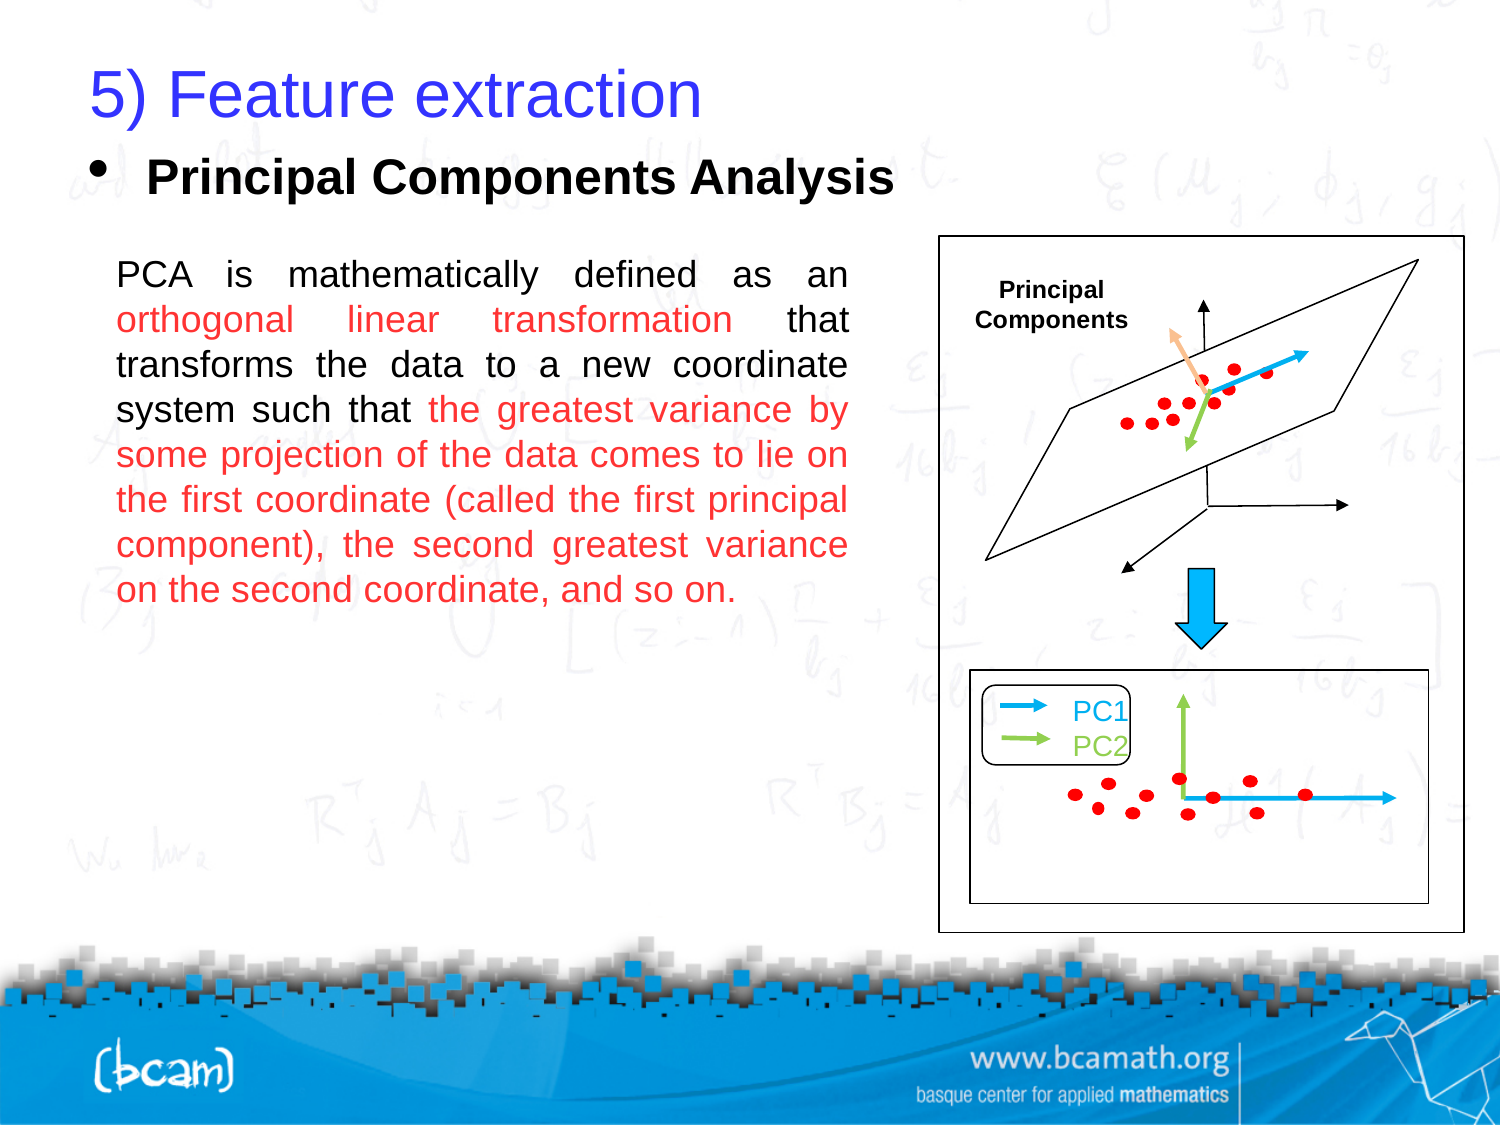

5) Feature extraction
Principal Components Analysis
PCA is mathematically defined as an orthogonal linear transformation that transforms the data to a new coordinate system such that the greatest variance by some projection of the data comes to lie on the first coordinate (called the first principal component), the second greatest variance on the second coordinate, and so on.
Principal
Components
PC1
PC2